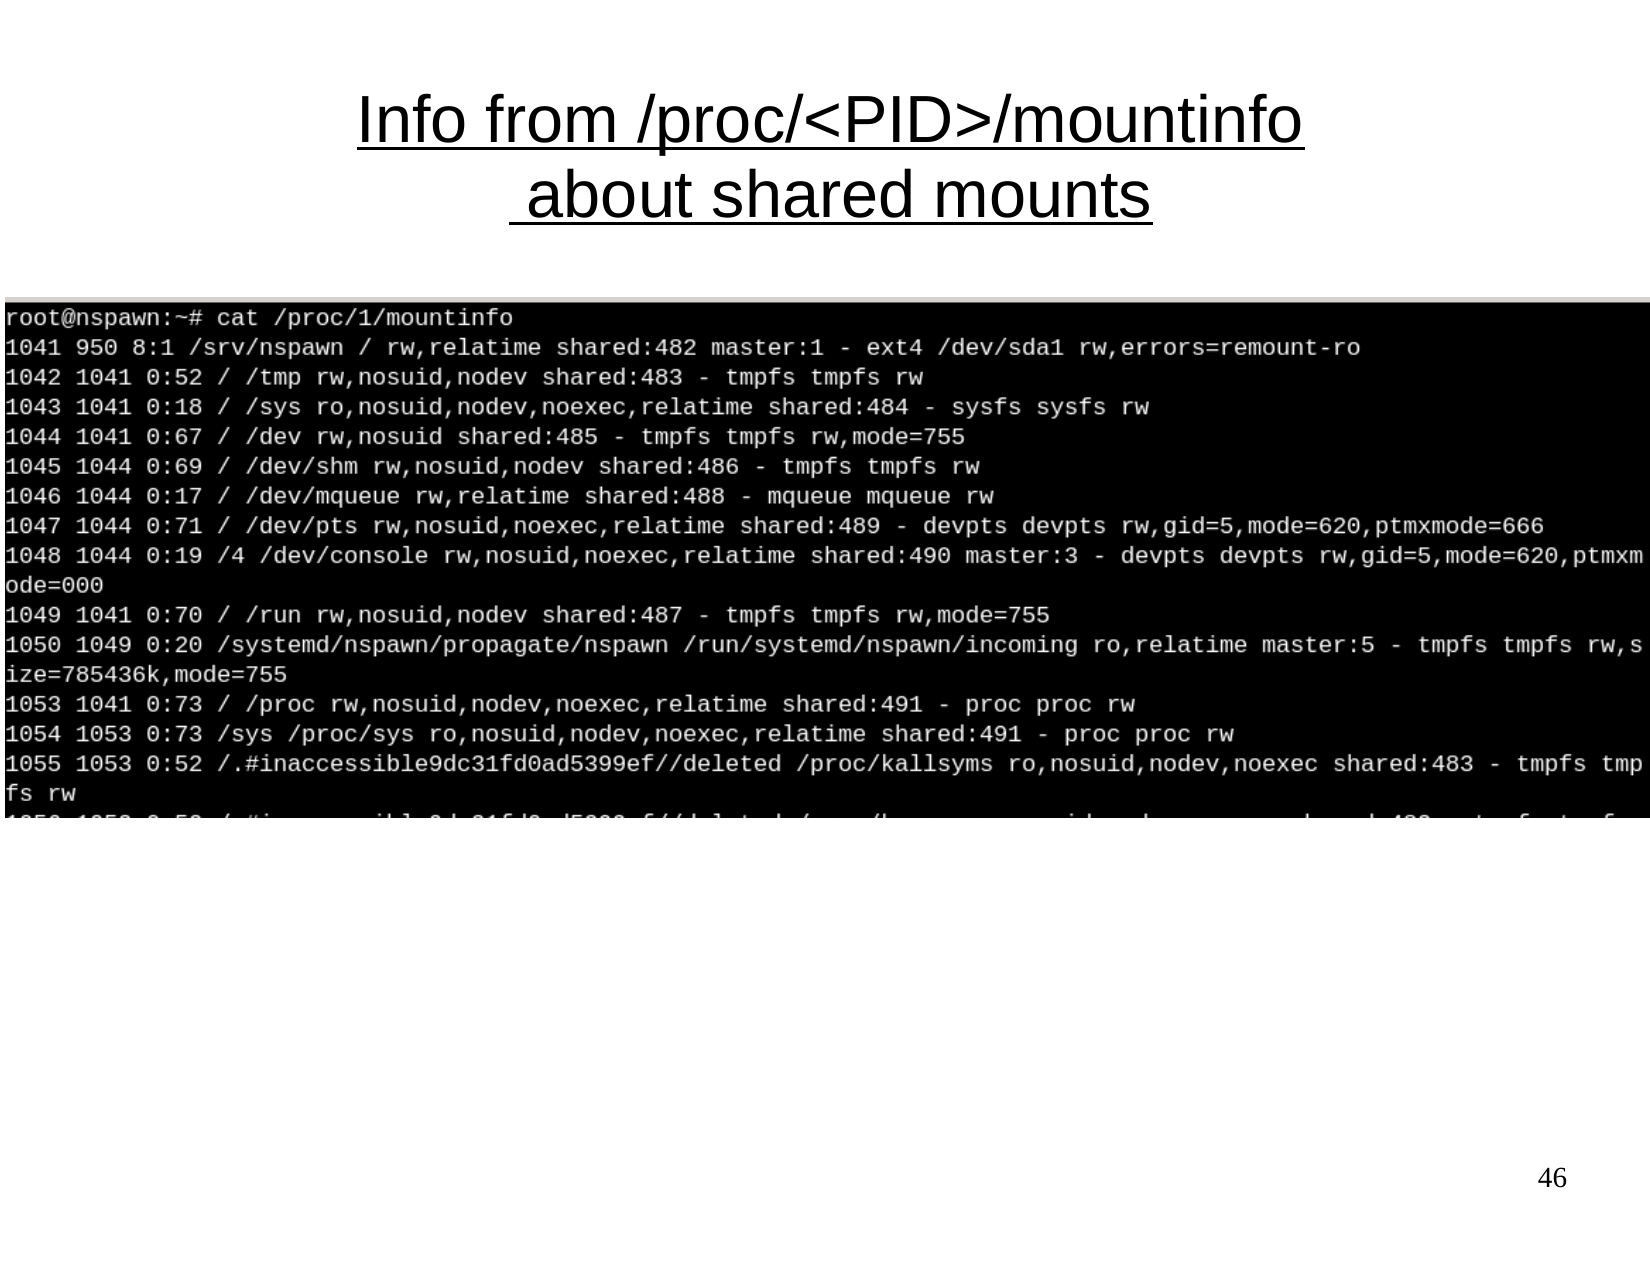

# Info from /proc/<PID>/mountinfo about shared mounts
46